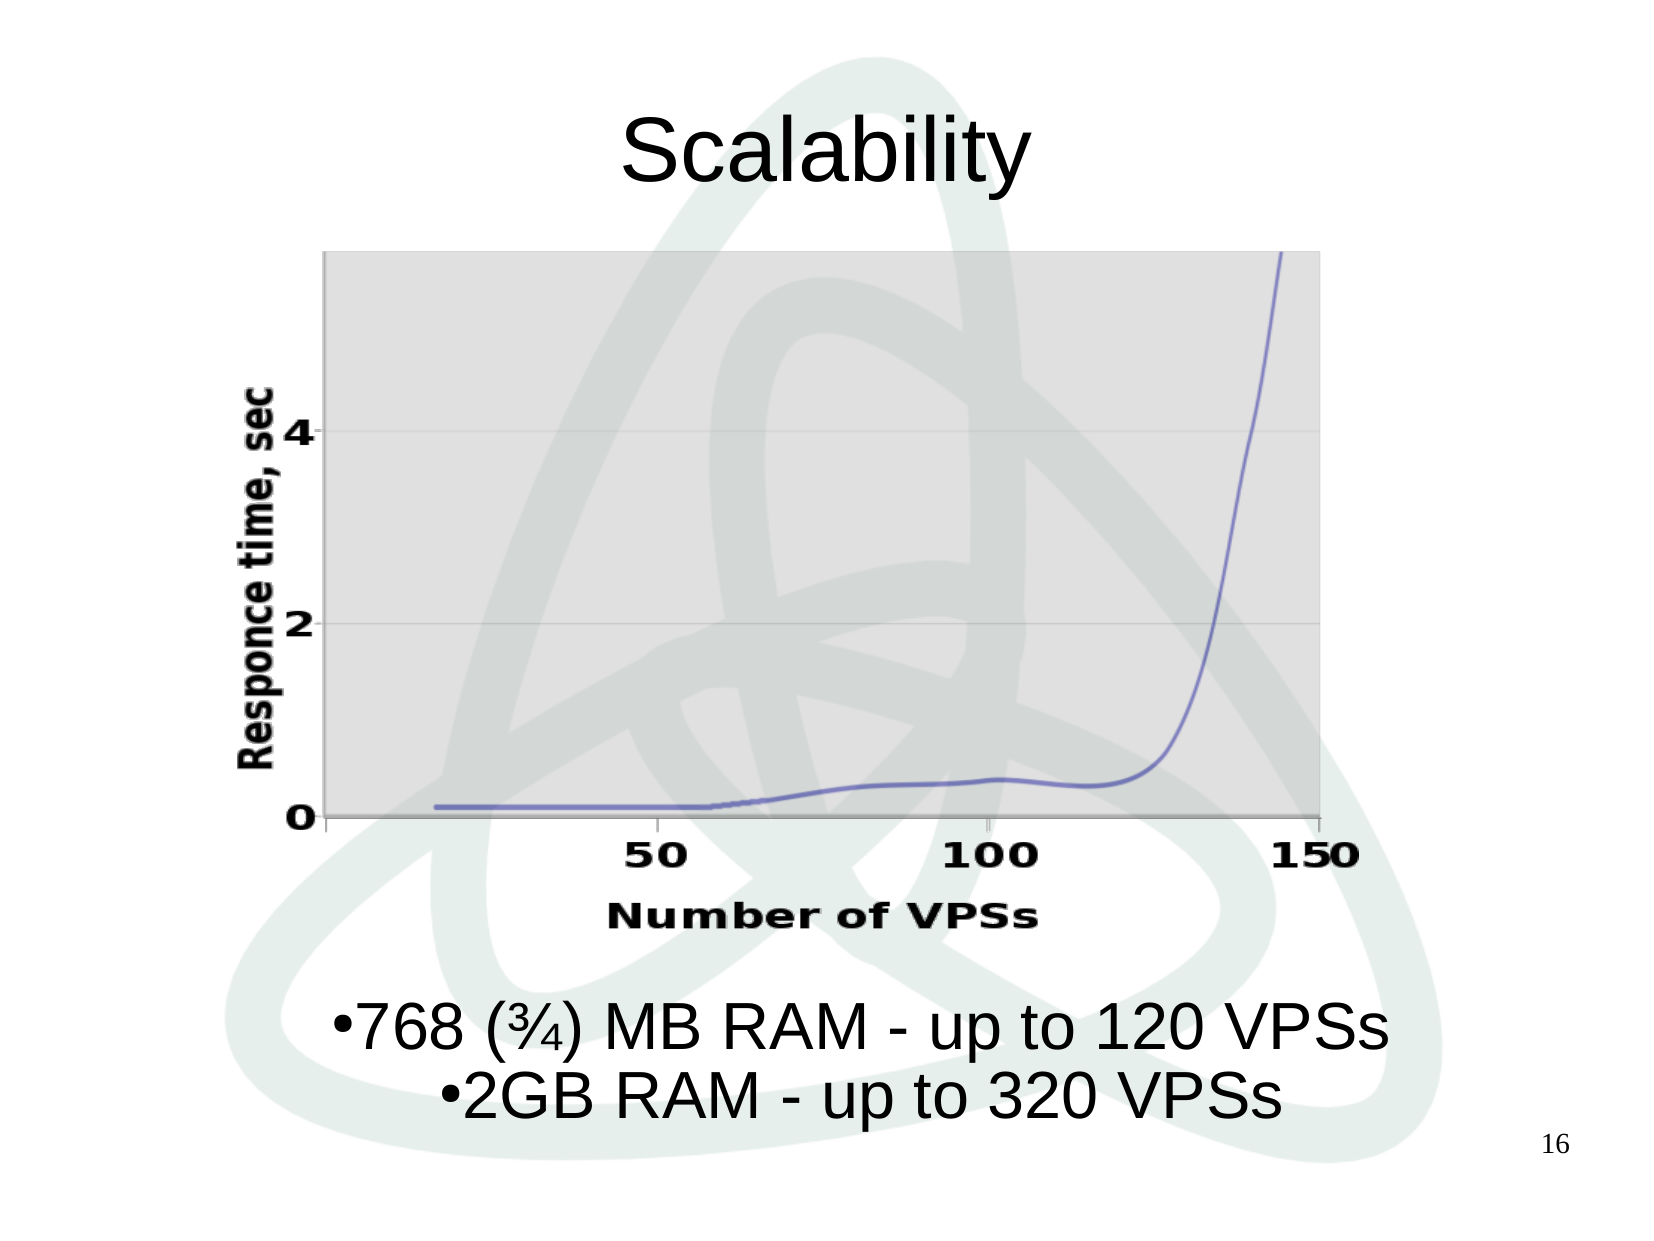

# Scalability
768 (¾) MB RAM - up to 120 VPSs
2GB RAM - up to 320 VPSs